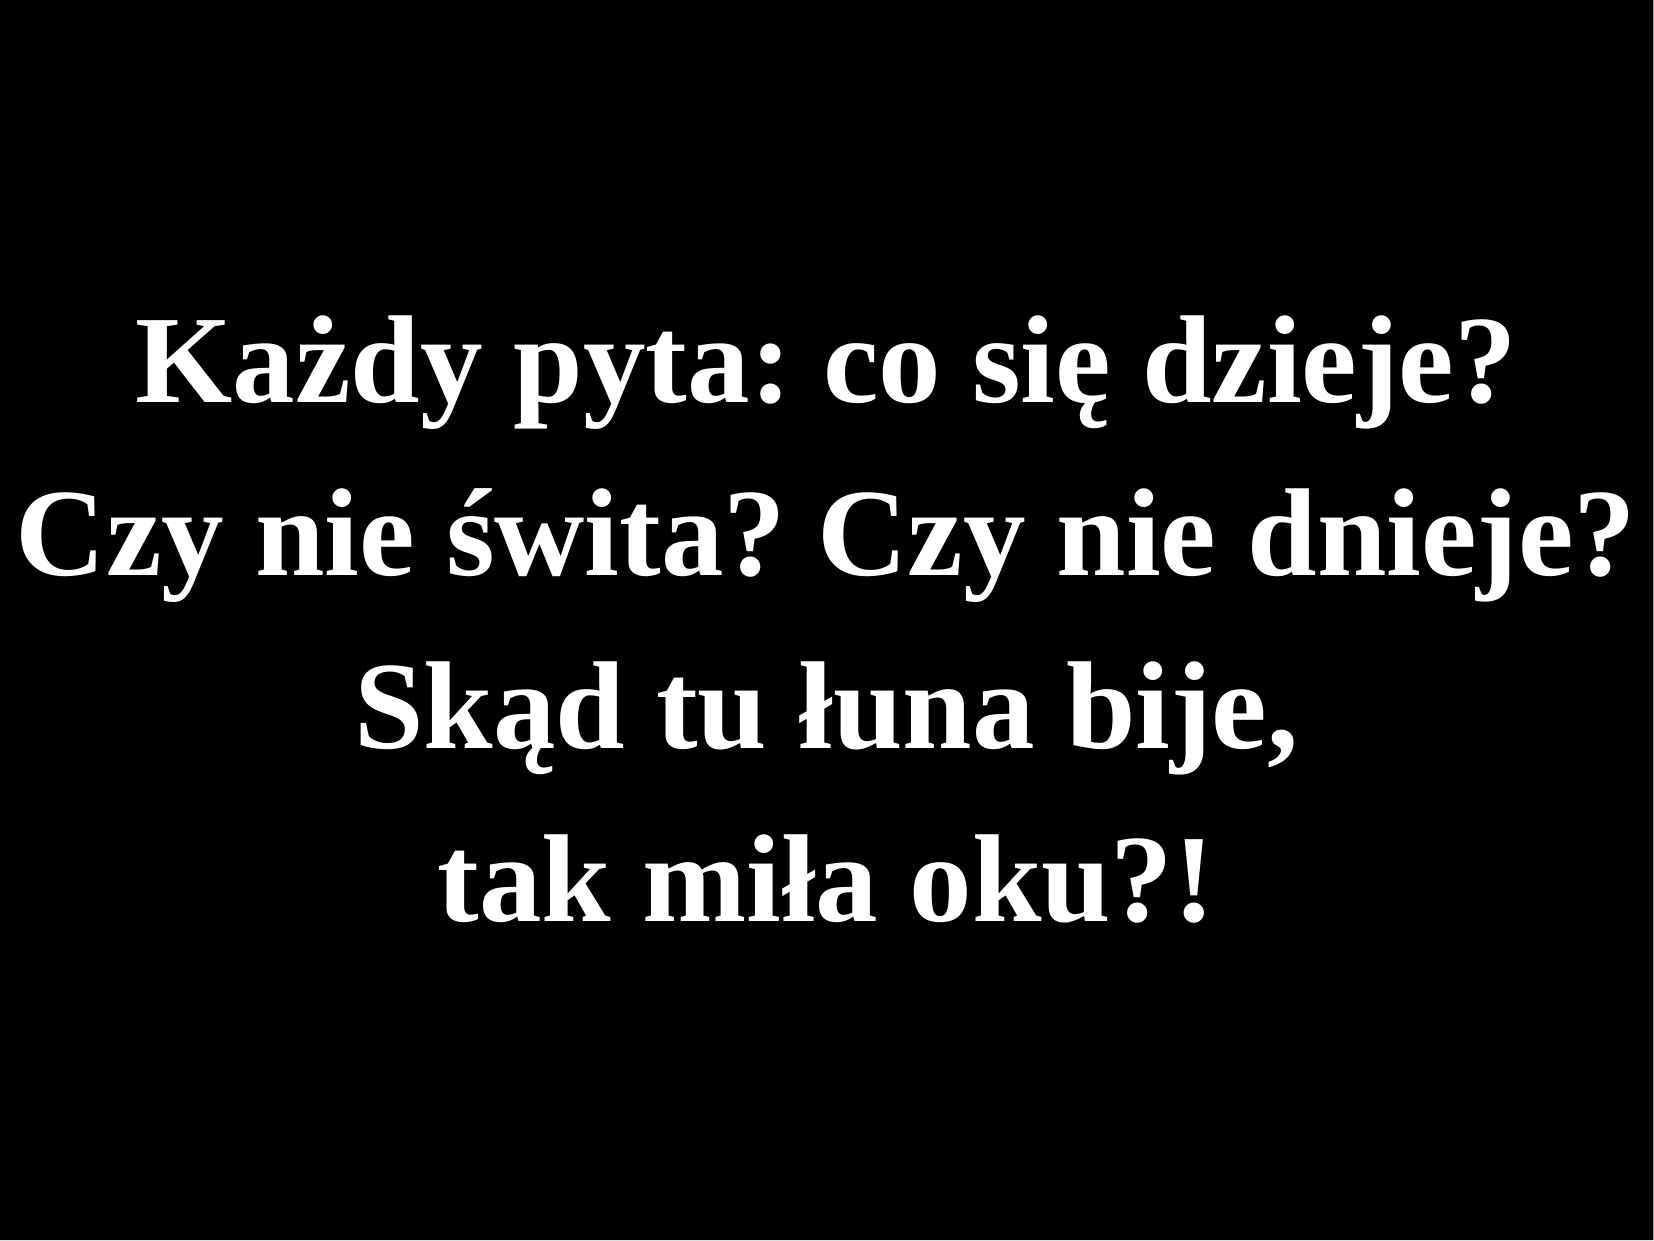

# Każdy pyta: co się dzieje? ppp Czy nie świta? Czy nie dnieje? ppp Skąd tu łuna bije, ppp tak miła oku?!